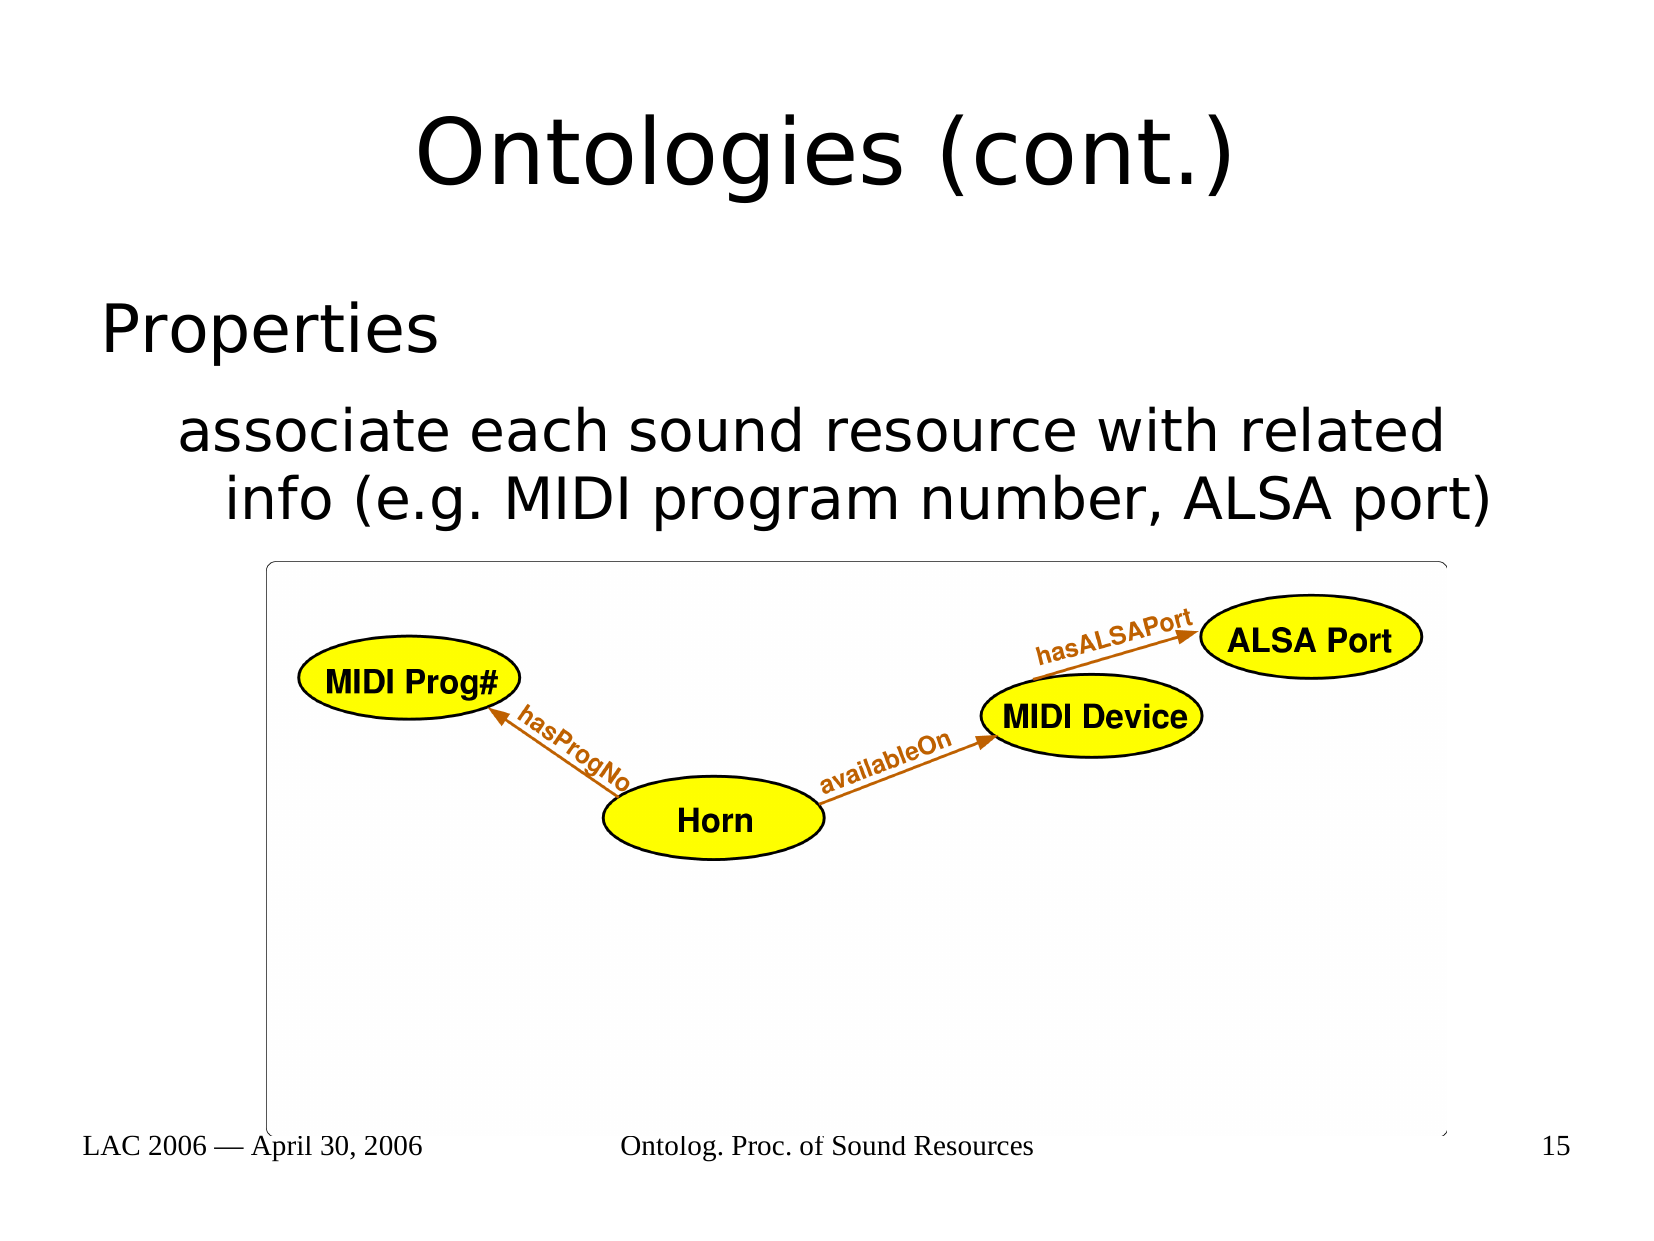

# Ontologies (cont.)
Properties
associate each sound resource with related info (e.g. MIDI program number, ALSA port)
LAC 2006 — April 30, 2006
Ontolog. Proc. of Sound Resources
15